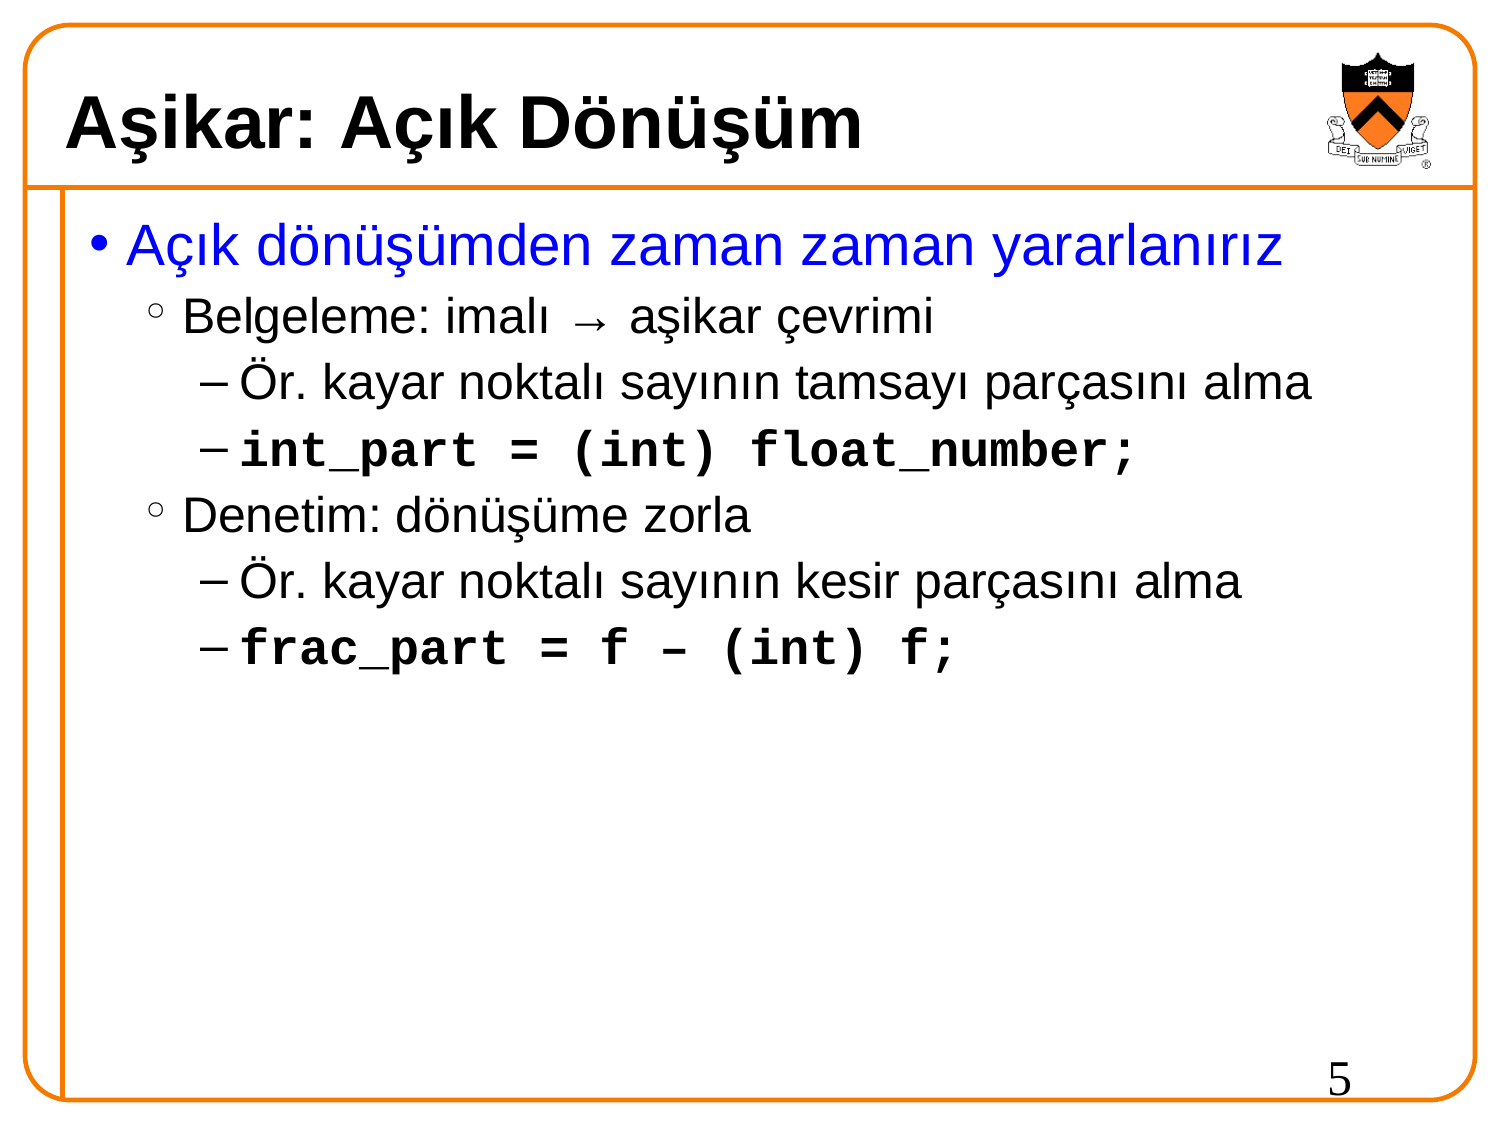

# Aşikar: Açık Dönüşüm
Açık dönüşümden zaman zaman yararlanırız
Belgeleme: imalı → aşikar çevrimi
Ör. kayar noktalı sayının tamsayı parçasını alma
int_part = (int) float_number;
Denetim: dönüşüme zorla
Ör. kayar noktalı sayının kesir parçasını alma
frac_part = f – (int) f;
5